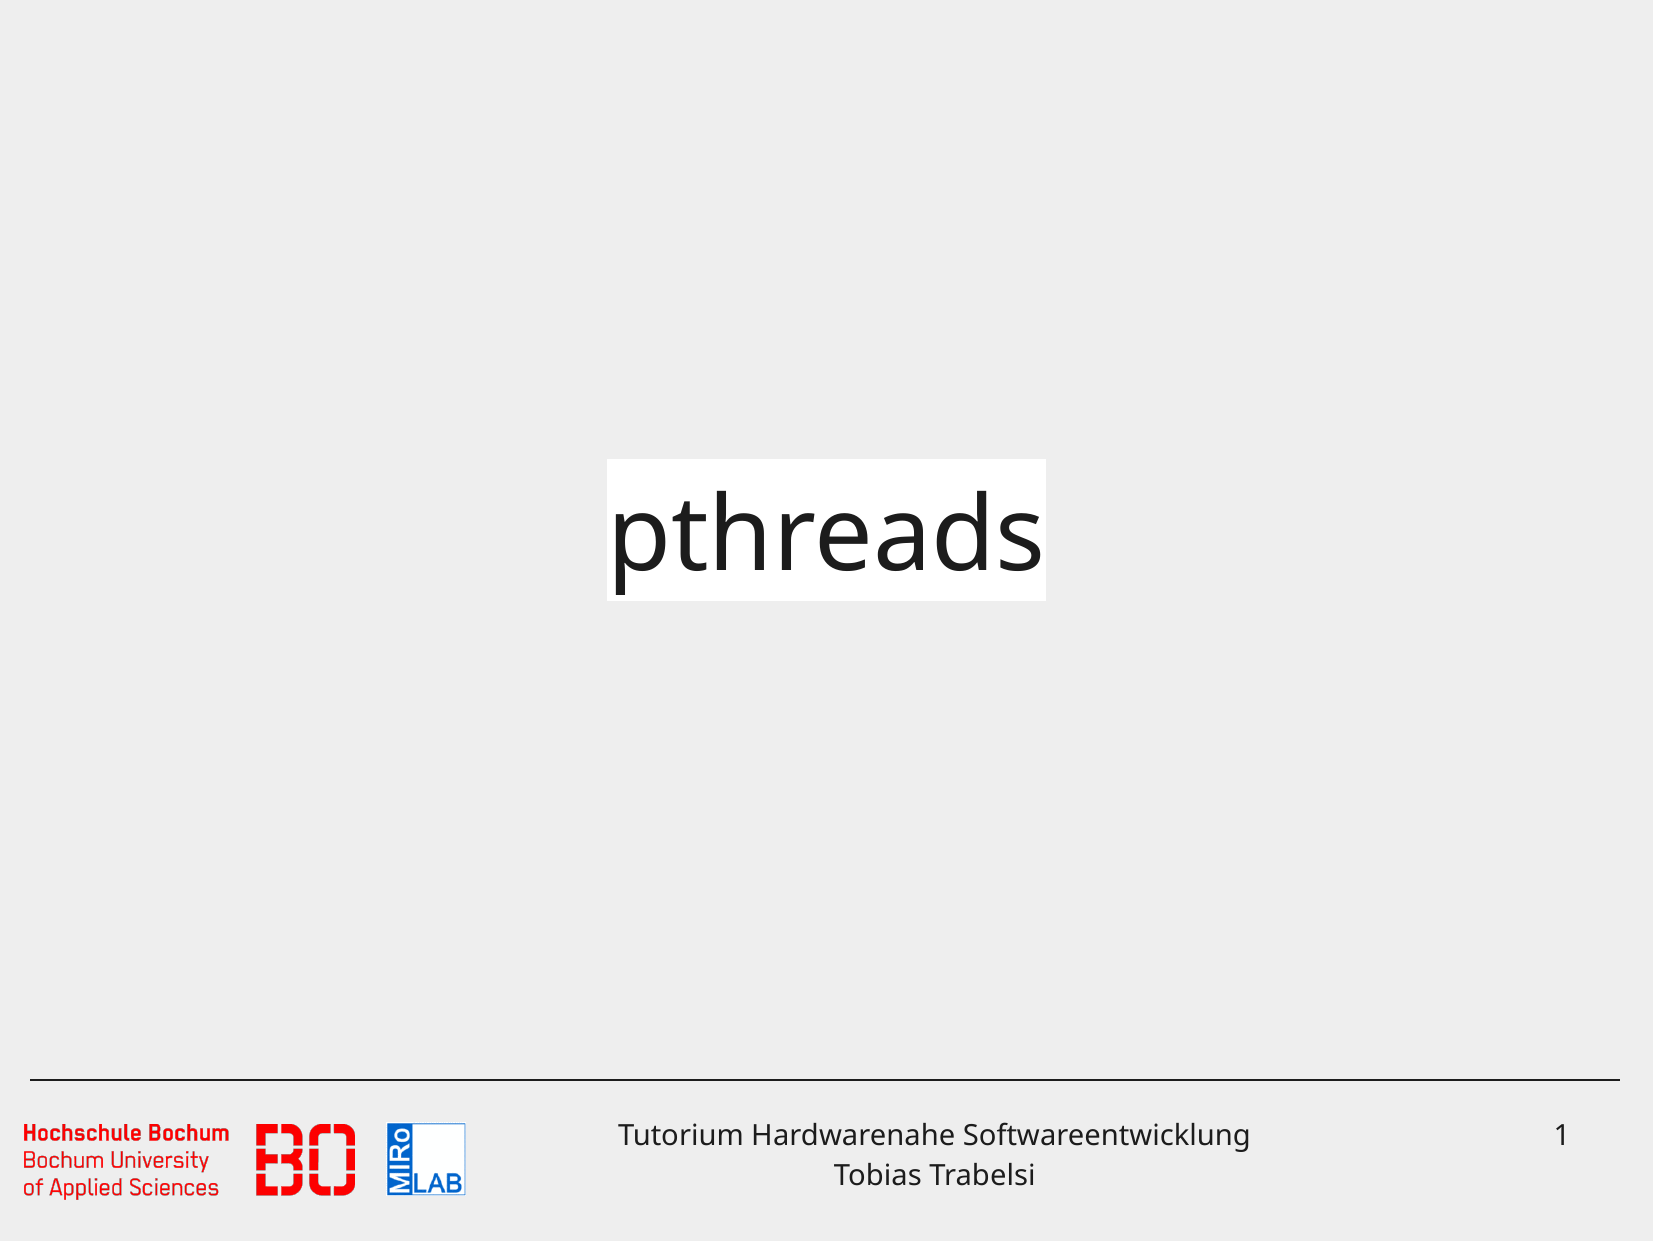

# pthreads
Vanessa Böhrk - Tutorium Hardwarenahe Softwareentwicklung
1